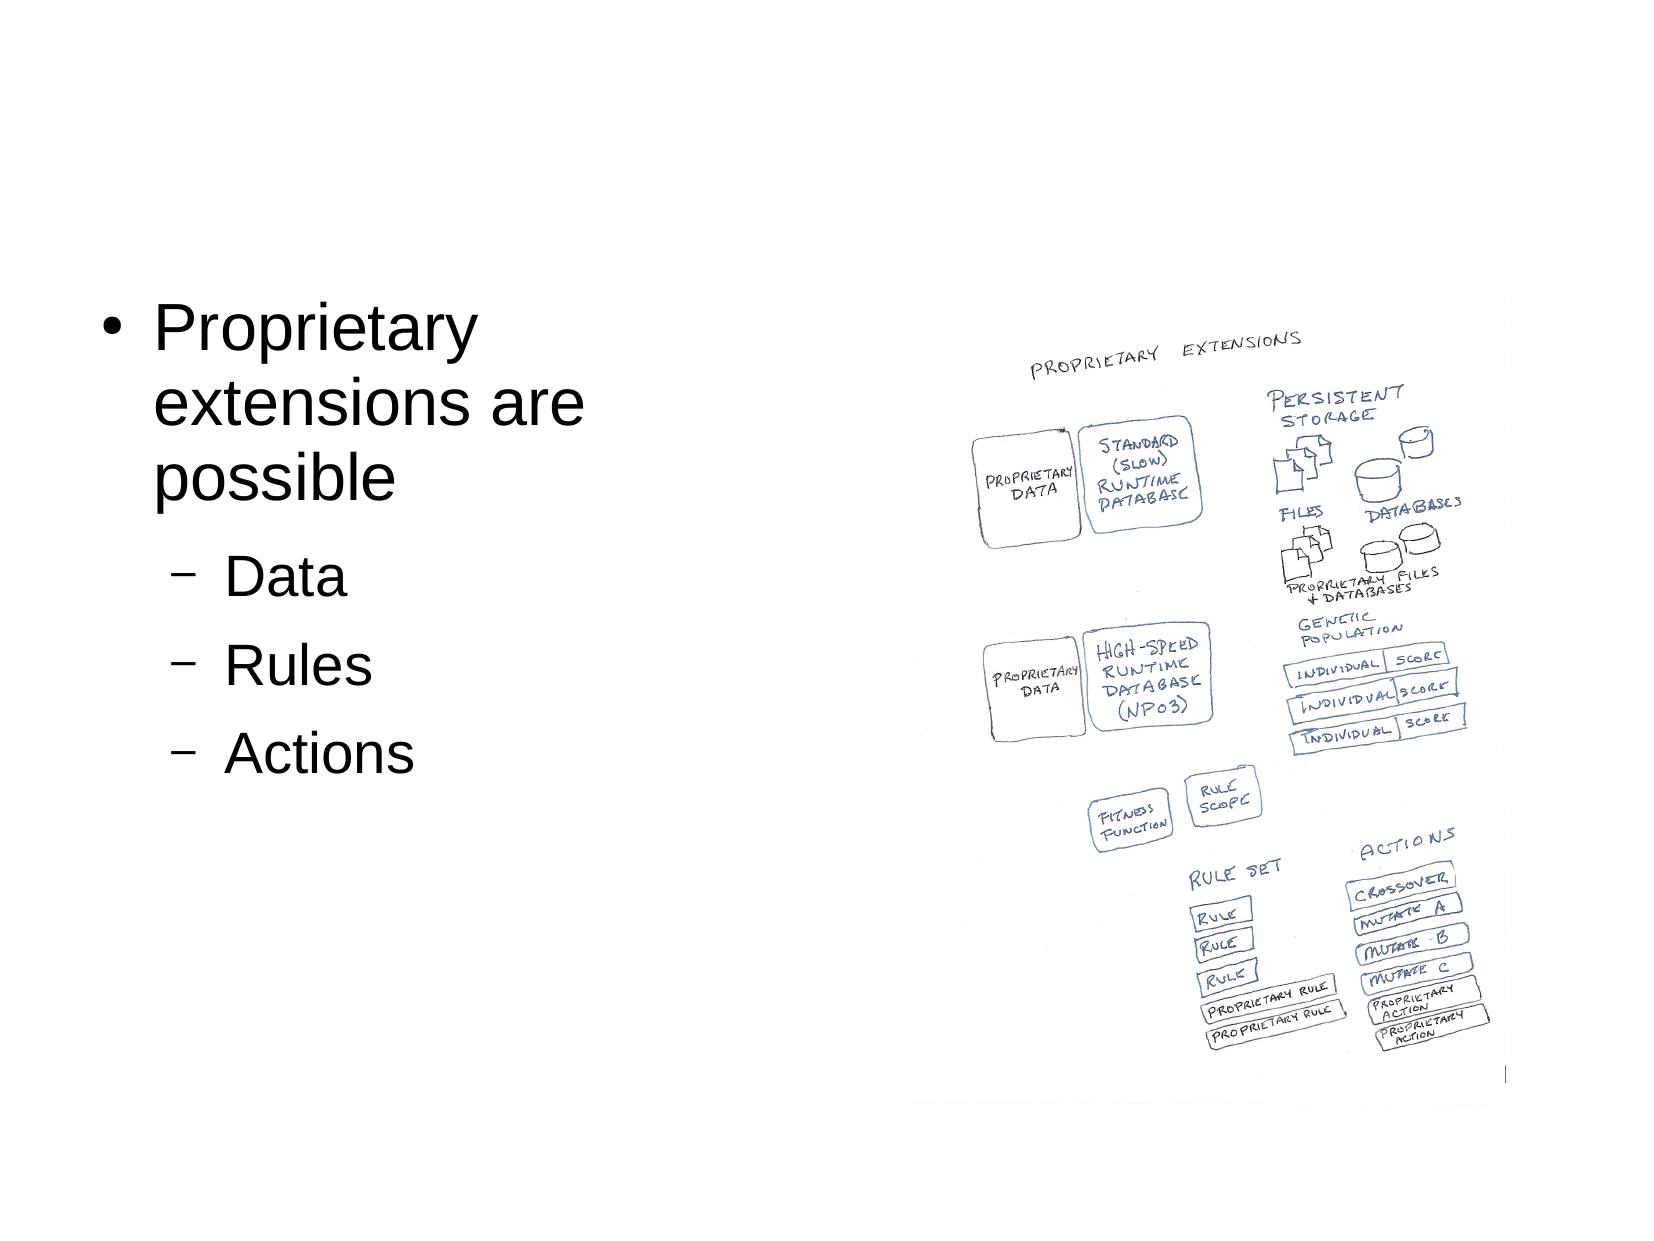

#
Proprietary extensions are possible
Data
Rules
Actions